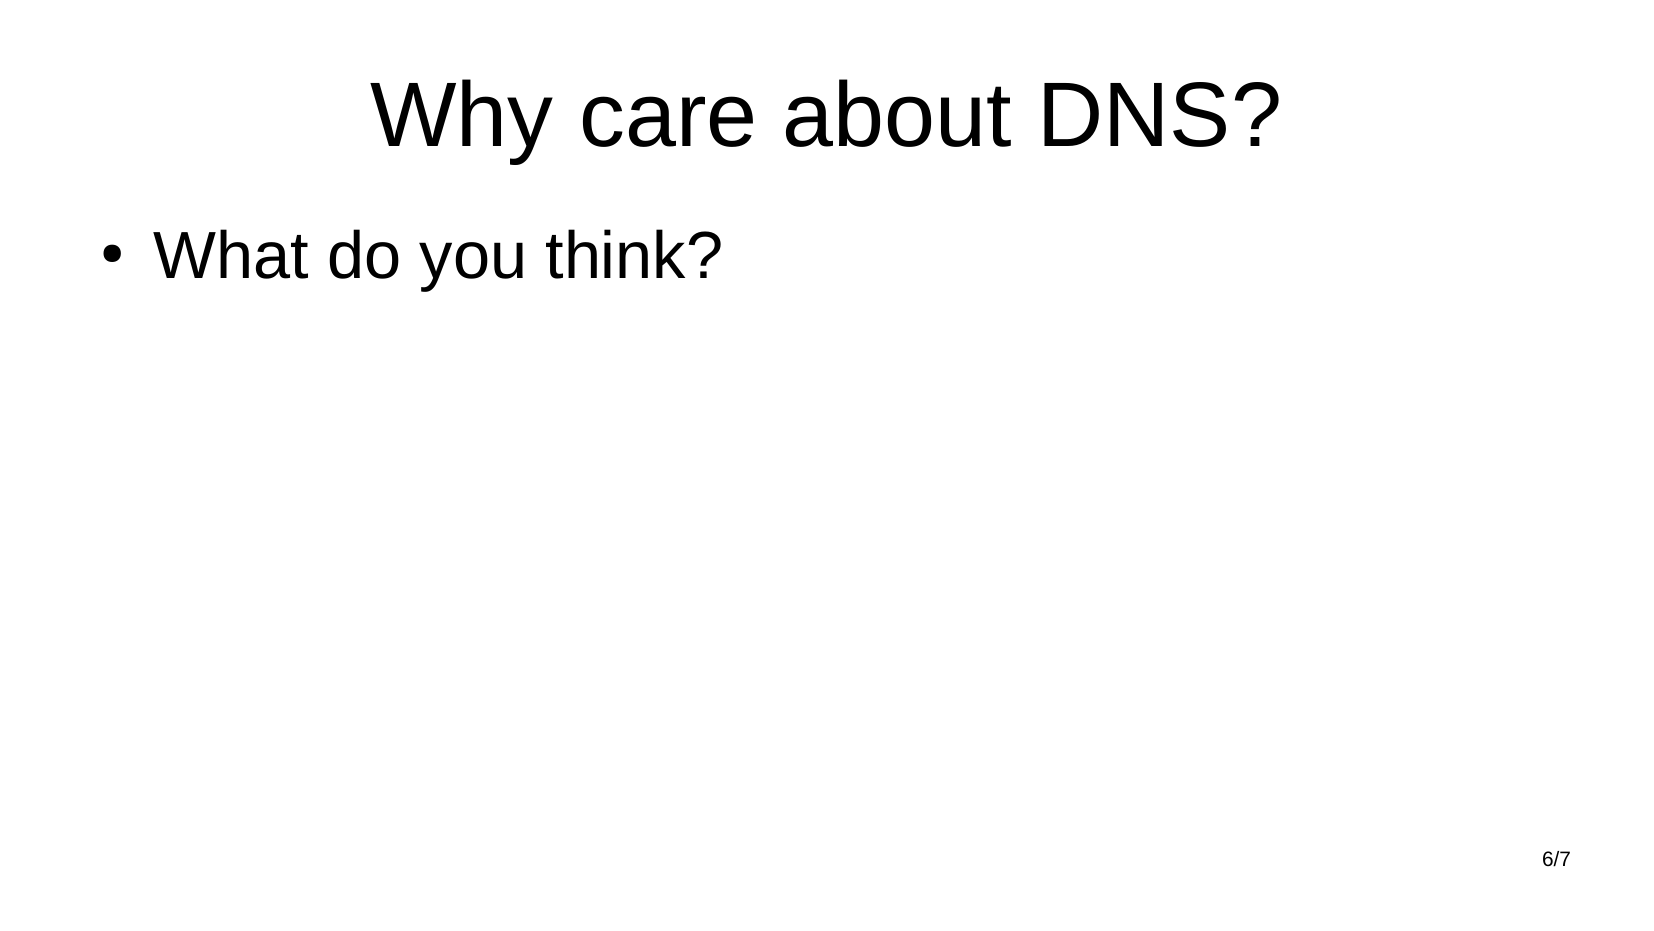

# Why care about DNS?
What do you think?
6